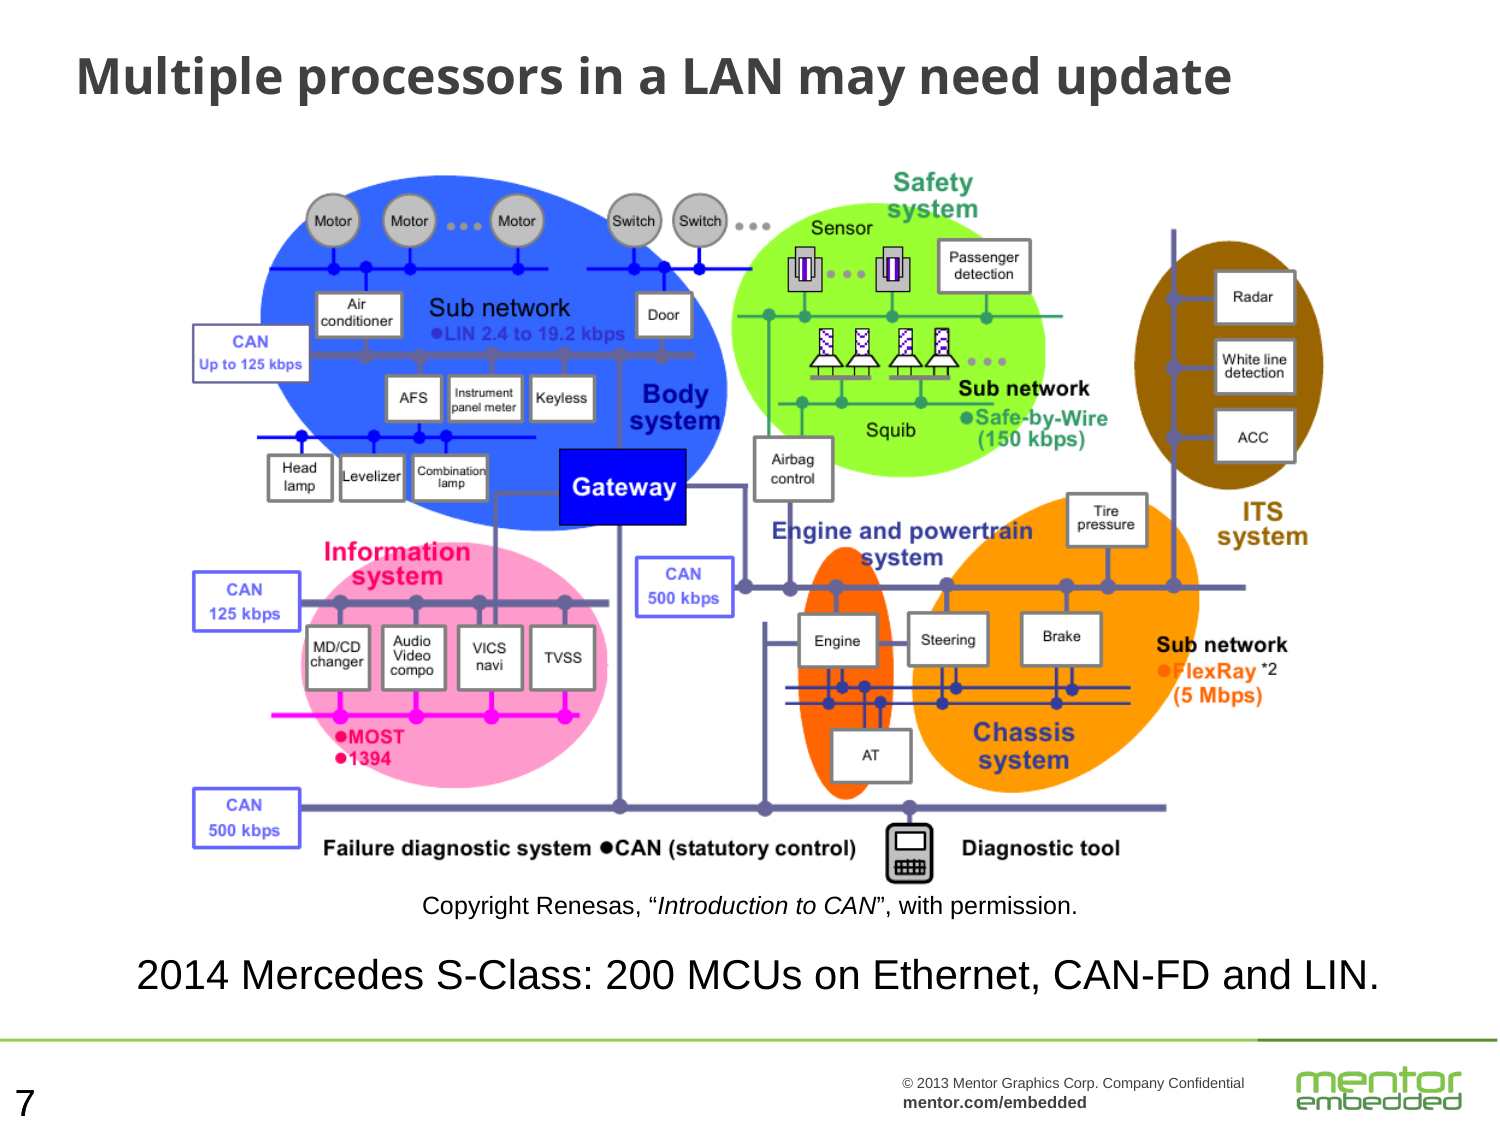

# Multiple processors in a LAN may need update
Copyright Renesas, “Introduction to CAN”, with permission.
2014 Mercedes S-Class: 200 MCUs on Ethernet, CAN-FD and LIN.